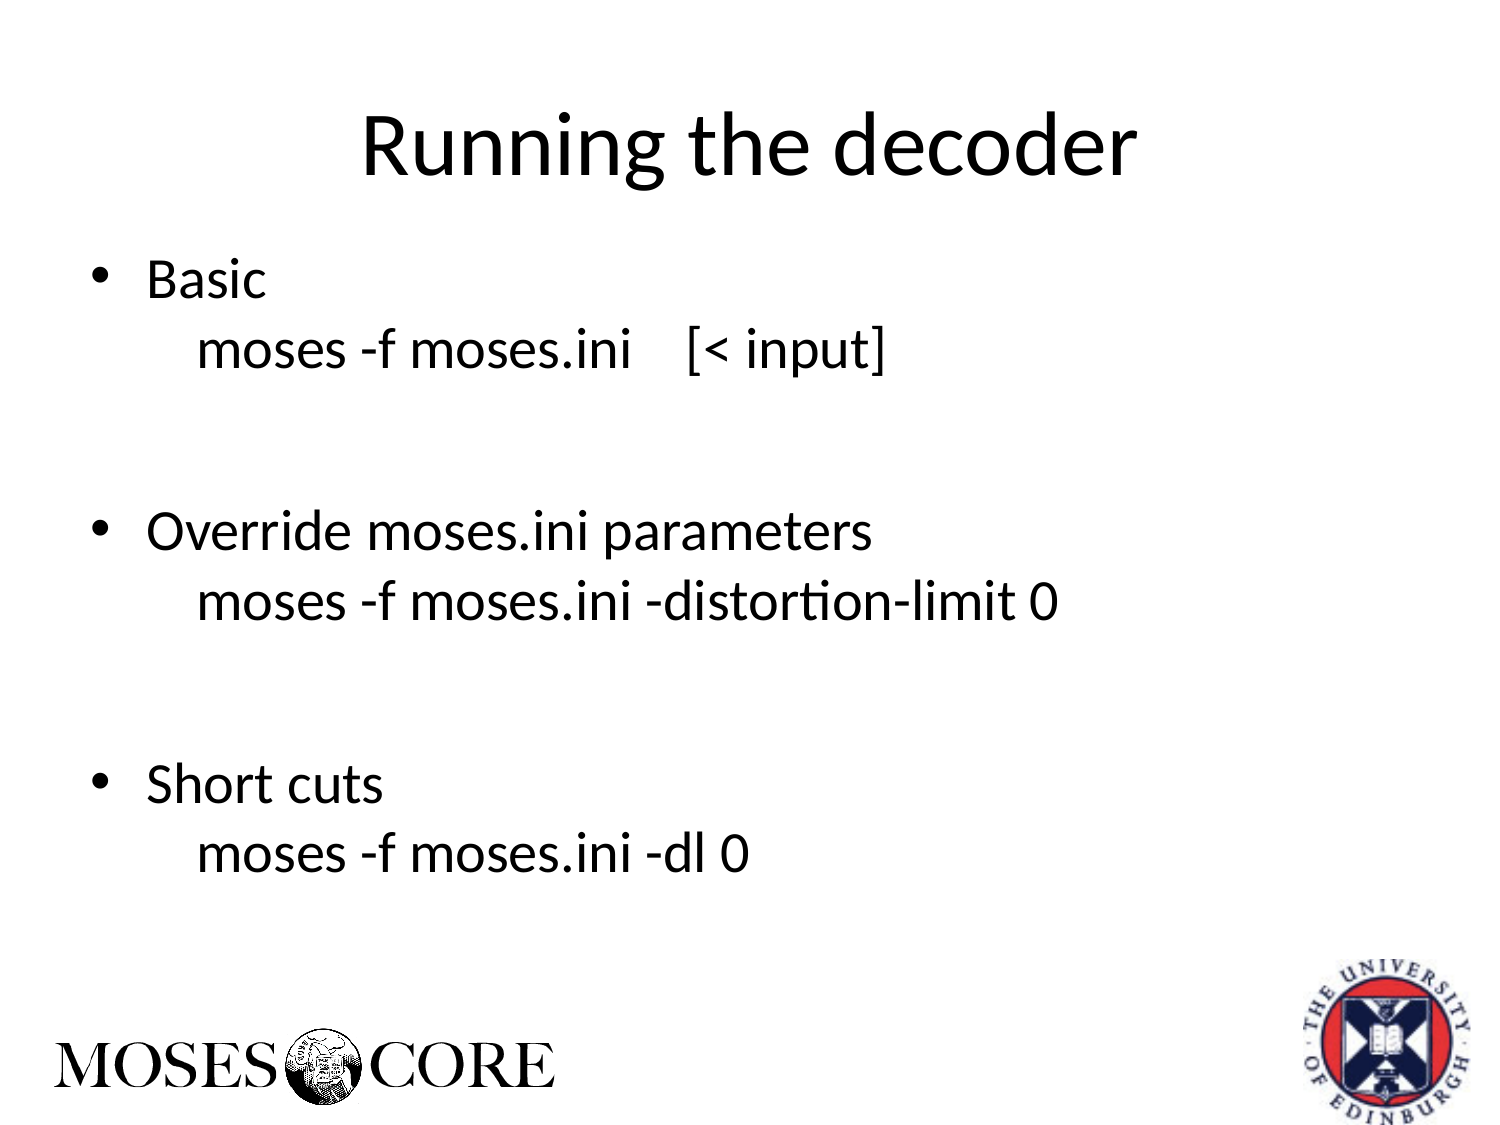

# Running the decoder
Basic
 moses -f moses.ini [< input]
Override moses.ini parameters
 moses -f moses.ini -distortion-limit 0
Short cuts
 moses -f moses.ini -dl 0